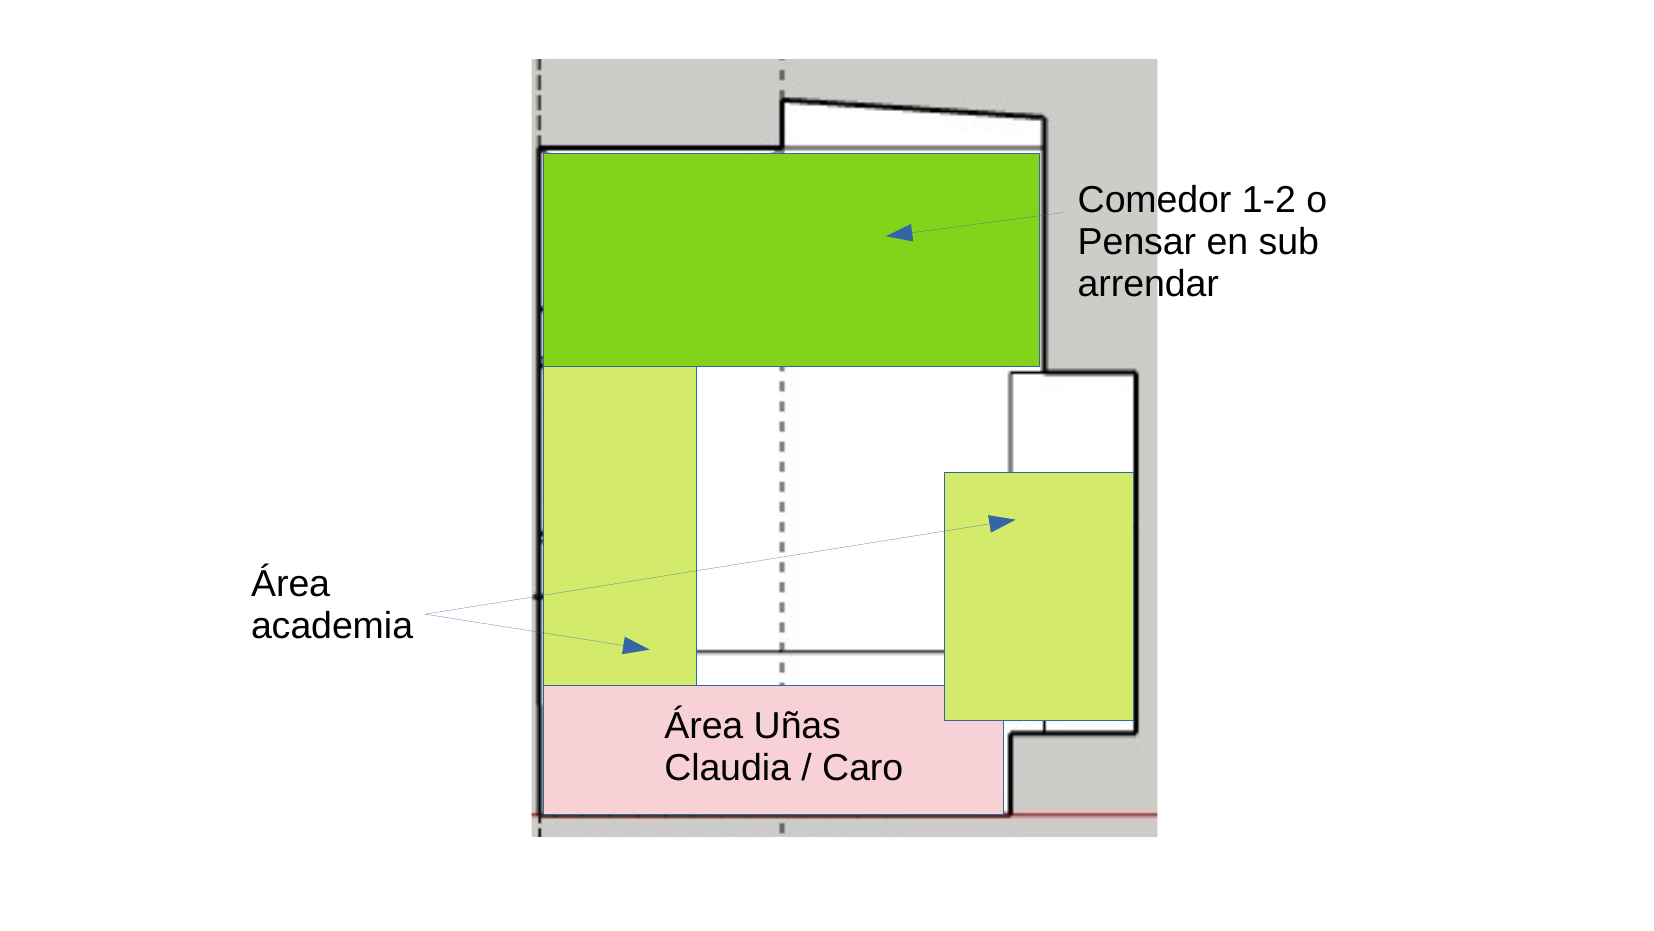

Comedor 1-2 o Pensar en sub arrendar
Área academia
Área Uñas Claudia / Caro